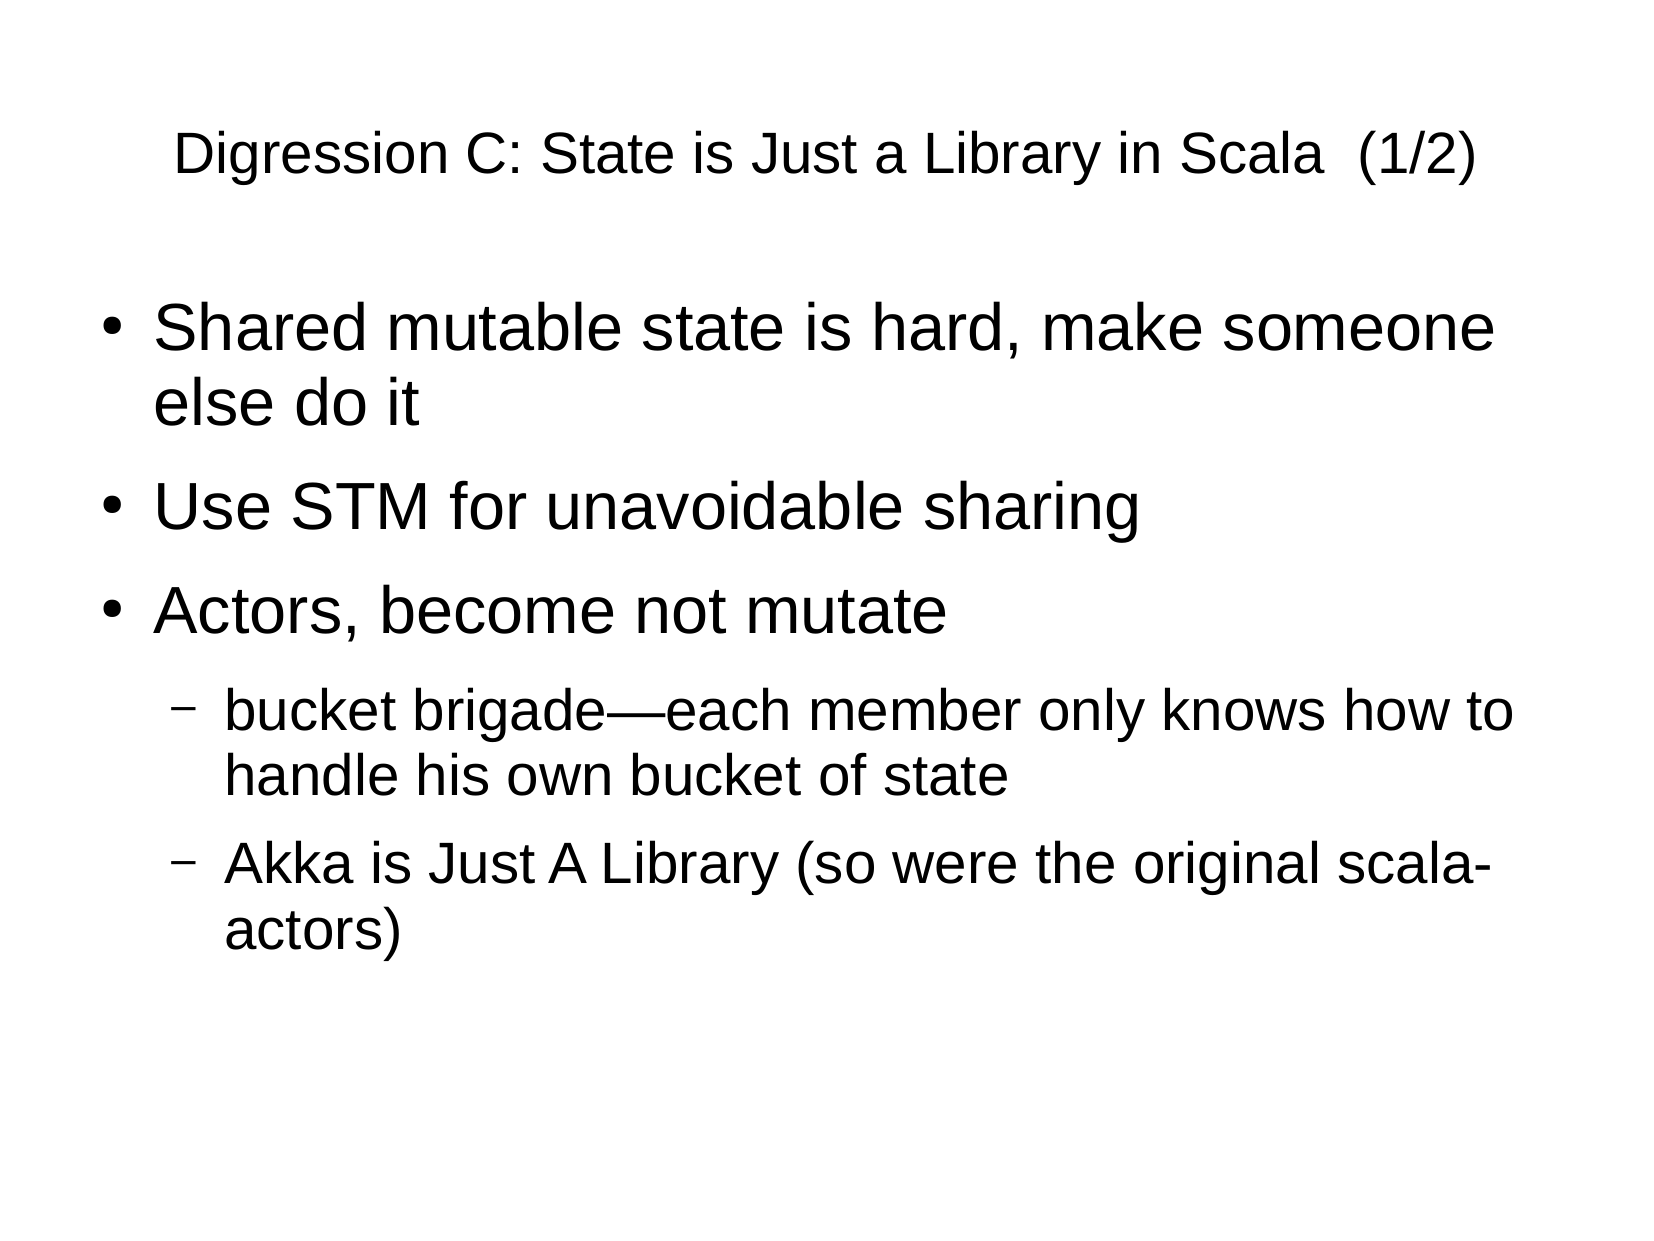

# Digression C: State is Just a Library in Scala (1/2)
Shared mutable state is hard, make someone else do it
Use STM for unavoidable sharing
Actors, become not mutate
bucket brigade—each member only knows how to handle his own bucket of state
Akka is Just A Library (so were the original scala-actors)